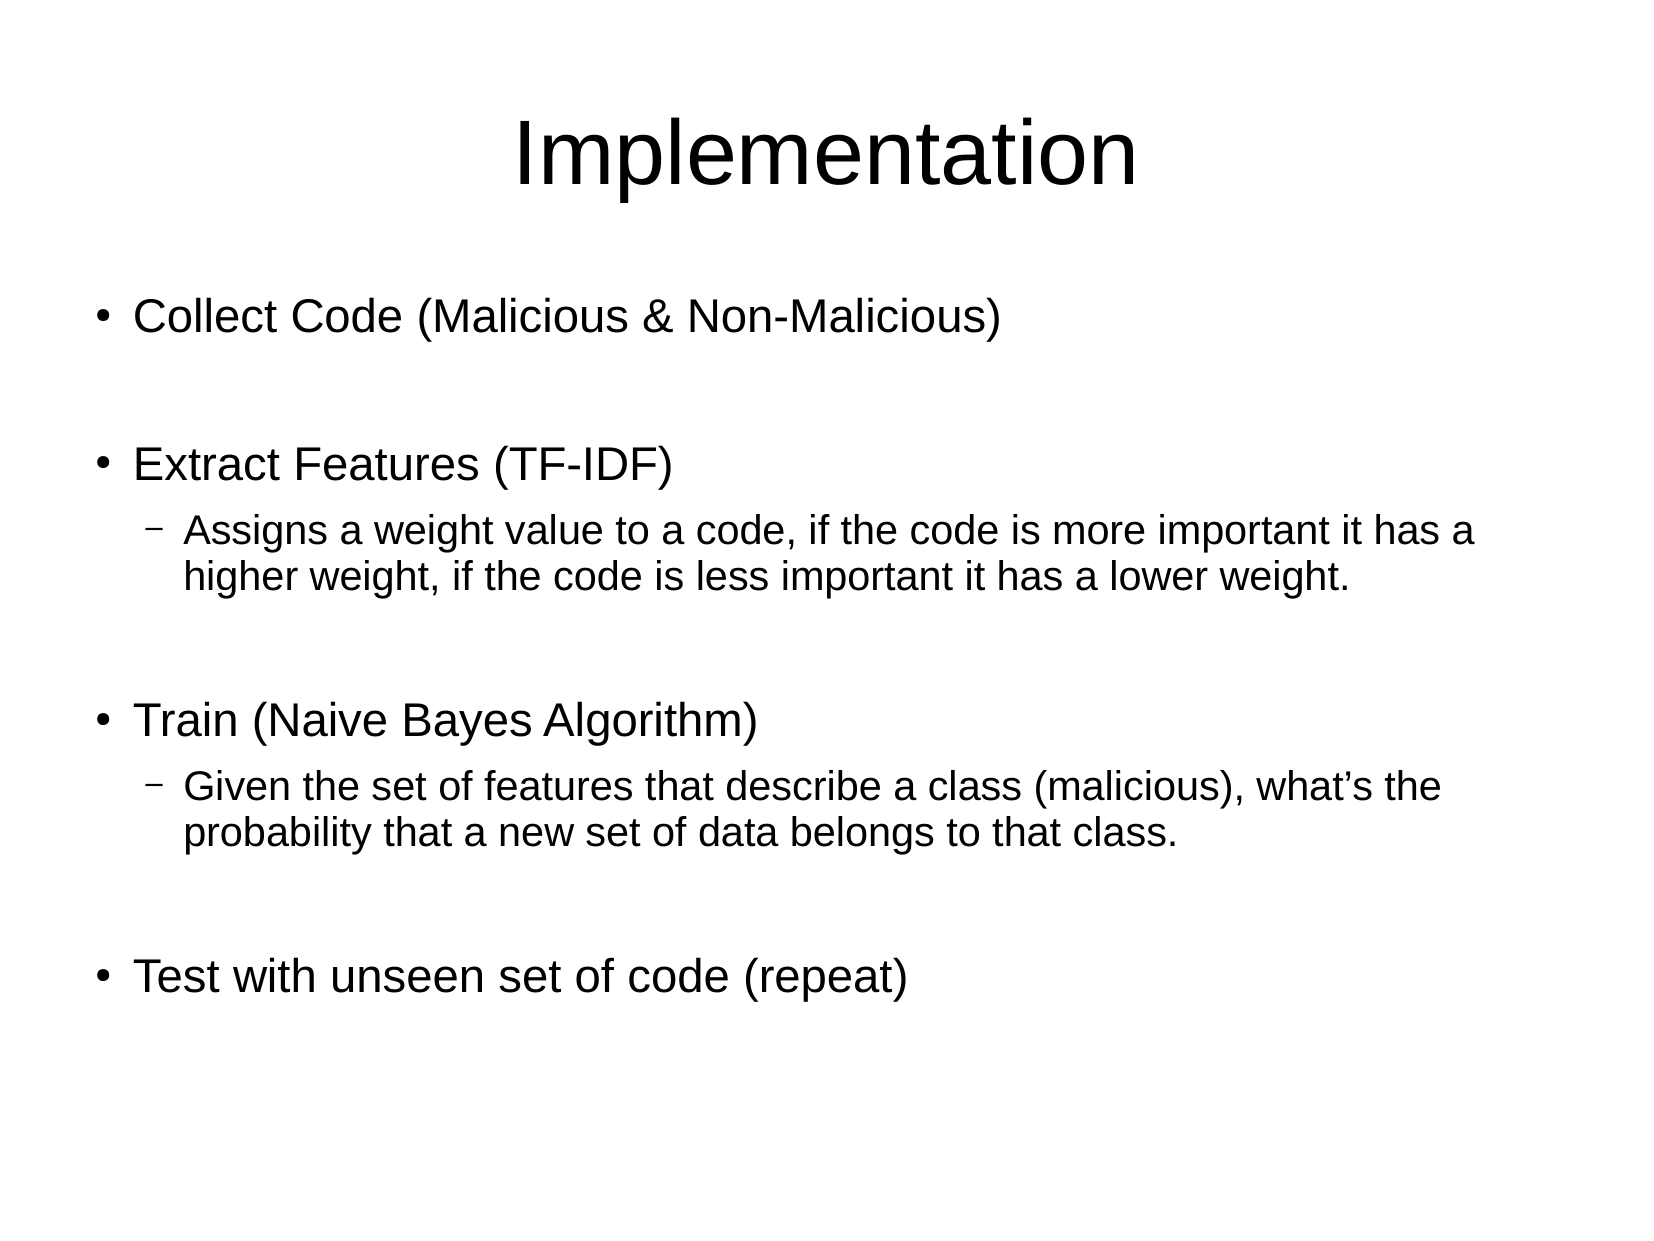

# Implementation
Collect Code (Malicious & Non-Malicious)
Extract Features (TF-IDF)
Assigns a weight value to a code, if the code is more important it has a higher weight, if the code is less important it has a lower weight.
Train (Naive Bayes Algorithm)
Given the set of features that describe a class (malicious), what’s the probability that a new set of data belongs to that class.
Test with unseen set of code (repeat)